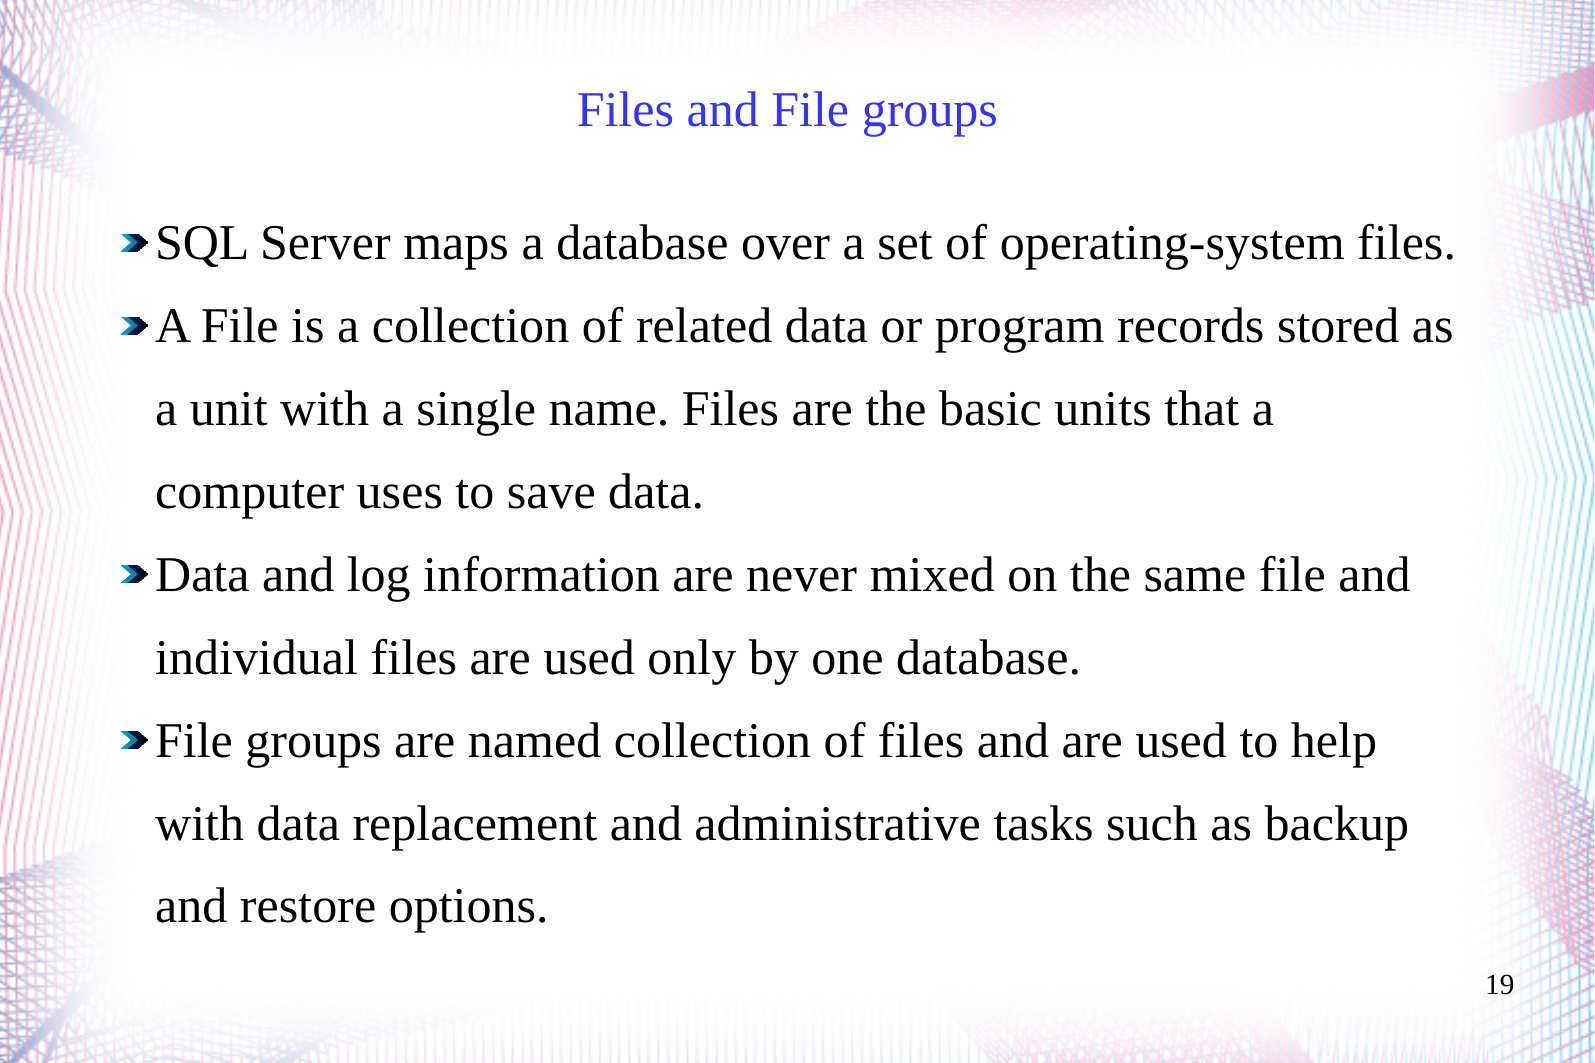

Files and File groups
SQL Server maps a database over a set of operating-system files.
A File is a collection of related data or program records stored as a unit with a single name. Files are the basic units that a computer uses to save data.
Data and log information are never mixed on the same file and individual files are used only by one database.
File groups are named collection of files and are used to help with data replacement and administrative tasks such as backup and restore options.
19